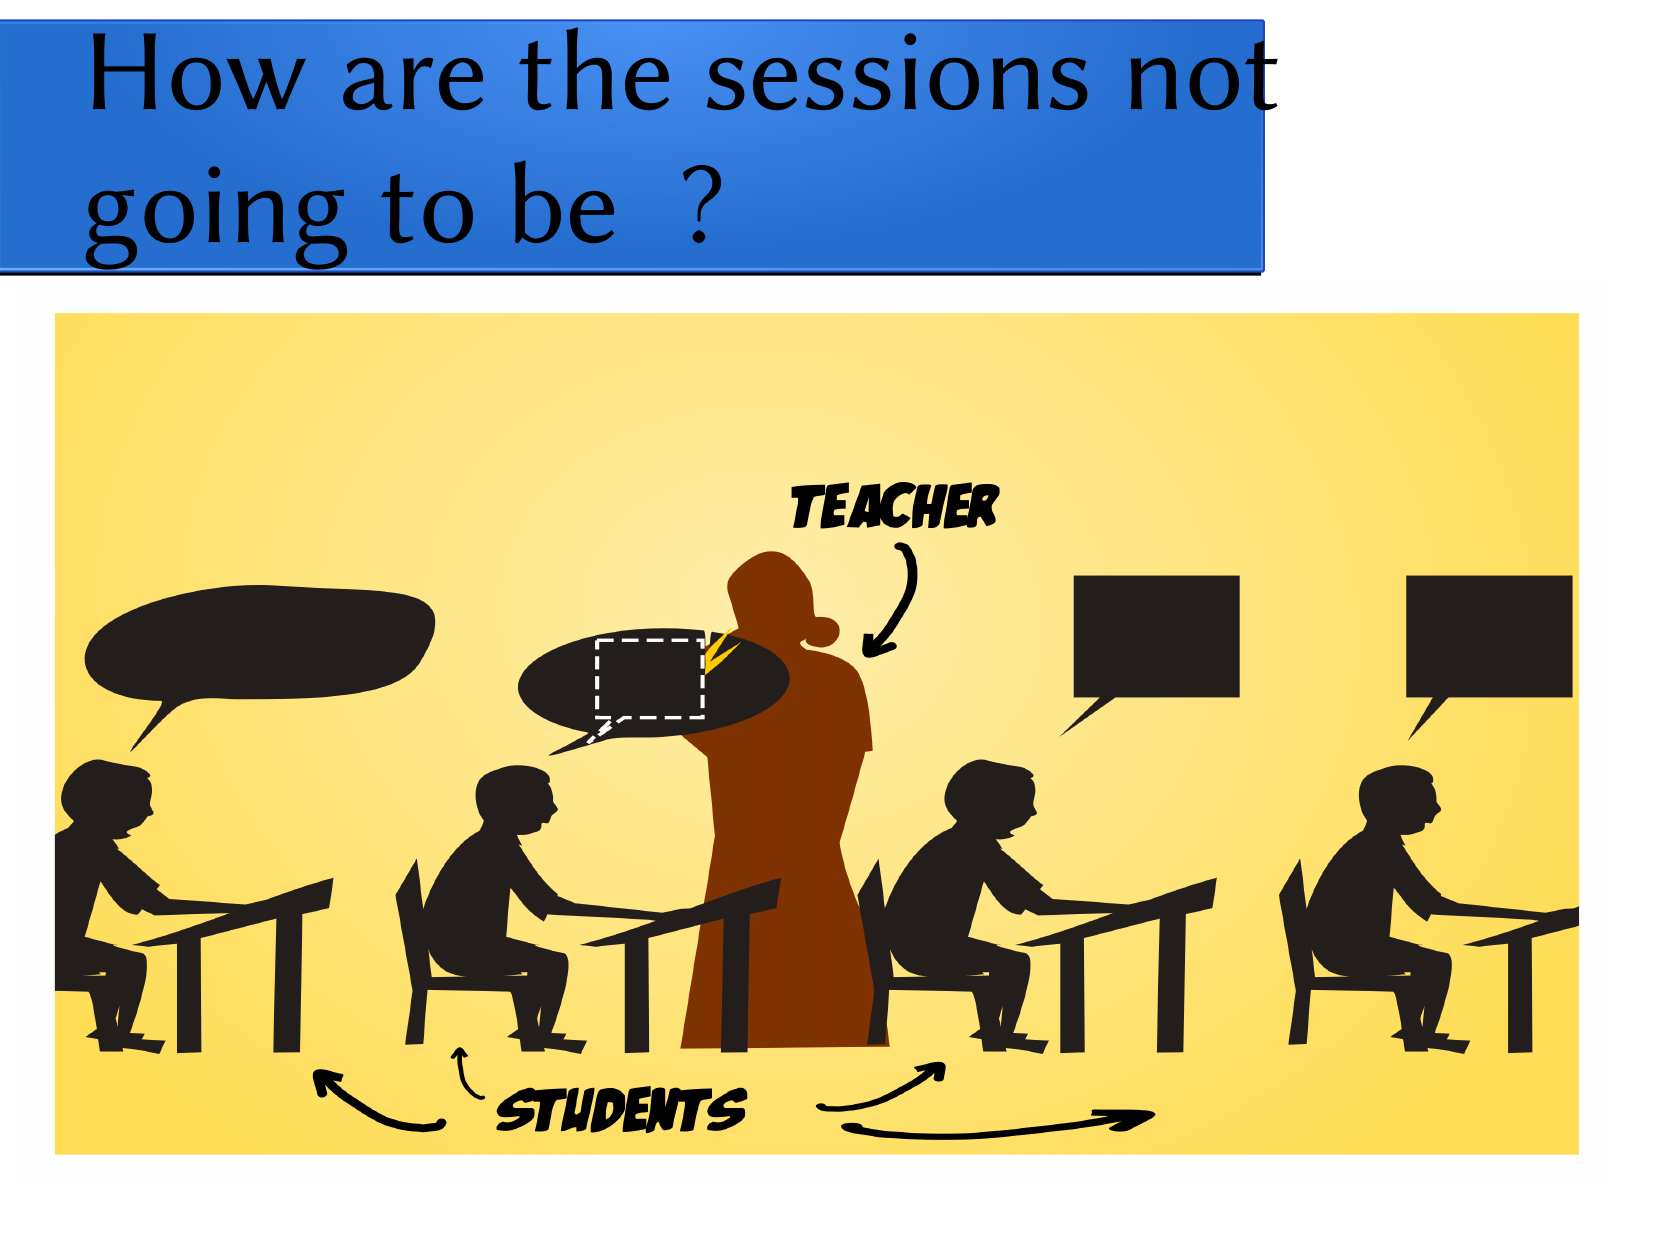

# How are the sessions not going to be ?